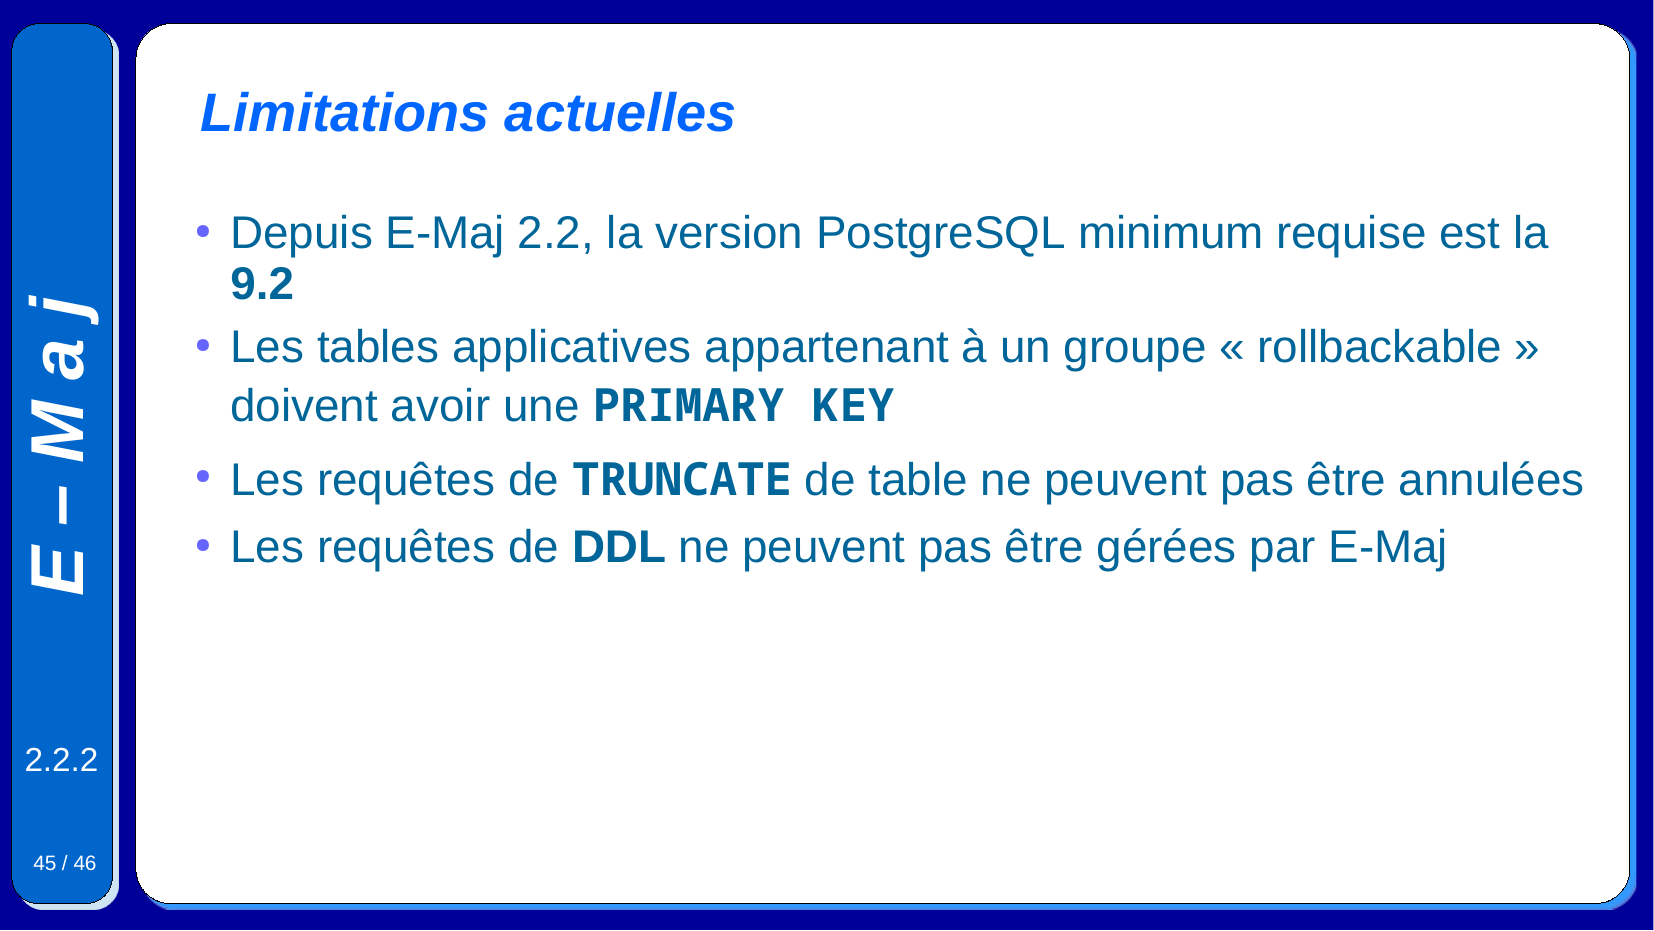

# Limitations actuelles
Depuis E-Maj 2.2, la version PostgreSQL minimum requise est la 9.2
Les tables applicatives appartenant à un groupe « rollbackable » doivent avoir une PRIMARY KEY
Les requêtes de TRUNCATE de table ne peuvent pas être annulées
Les requêtes de DDL ne peuvent pas être gérées par E-Maj